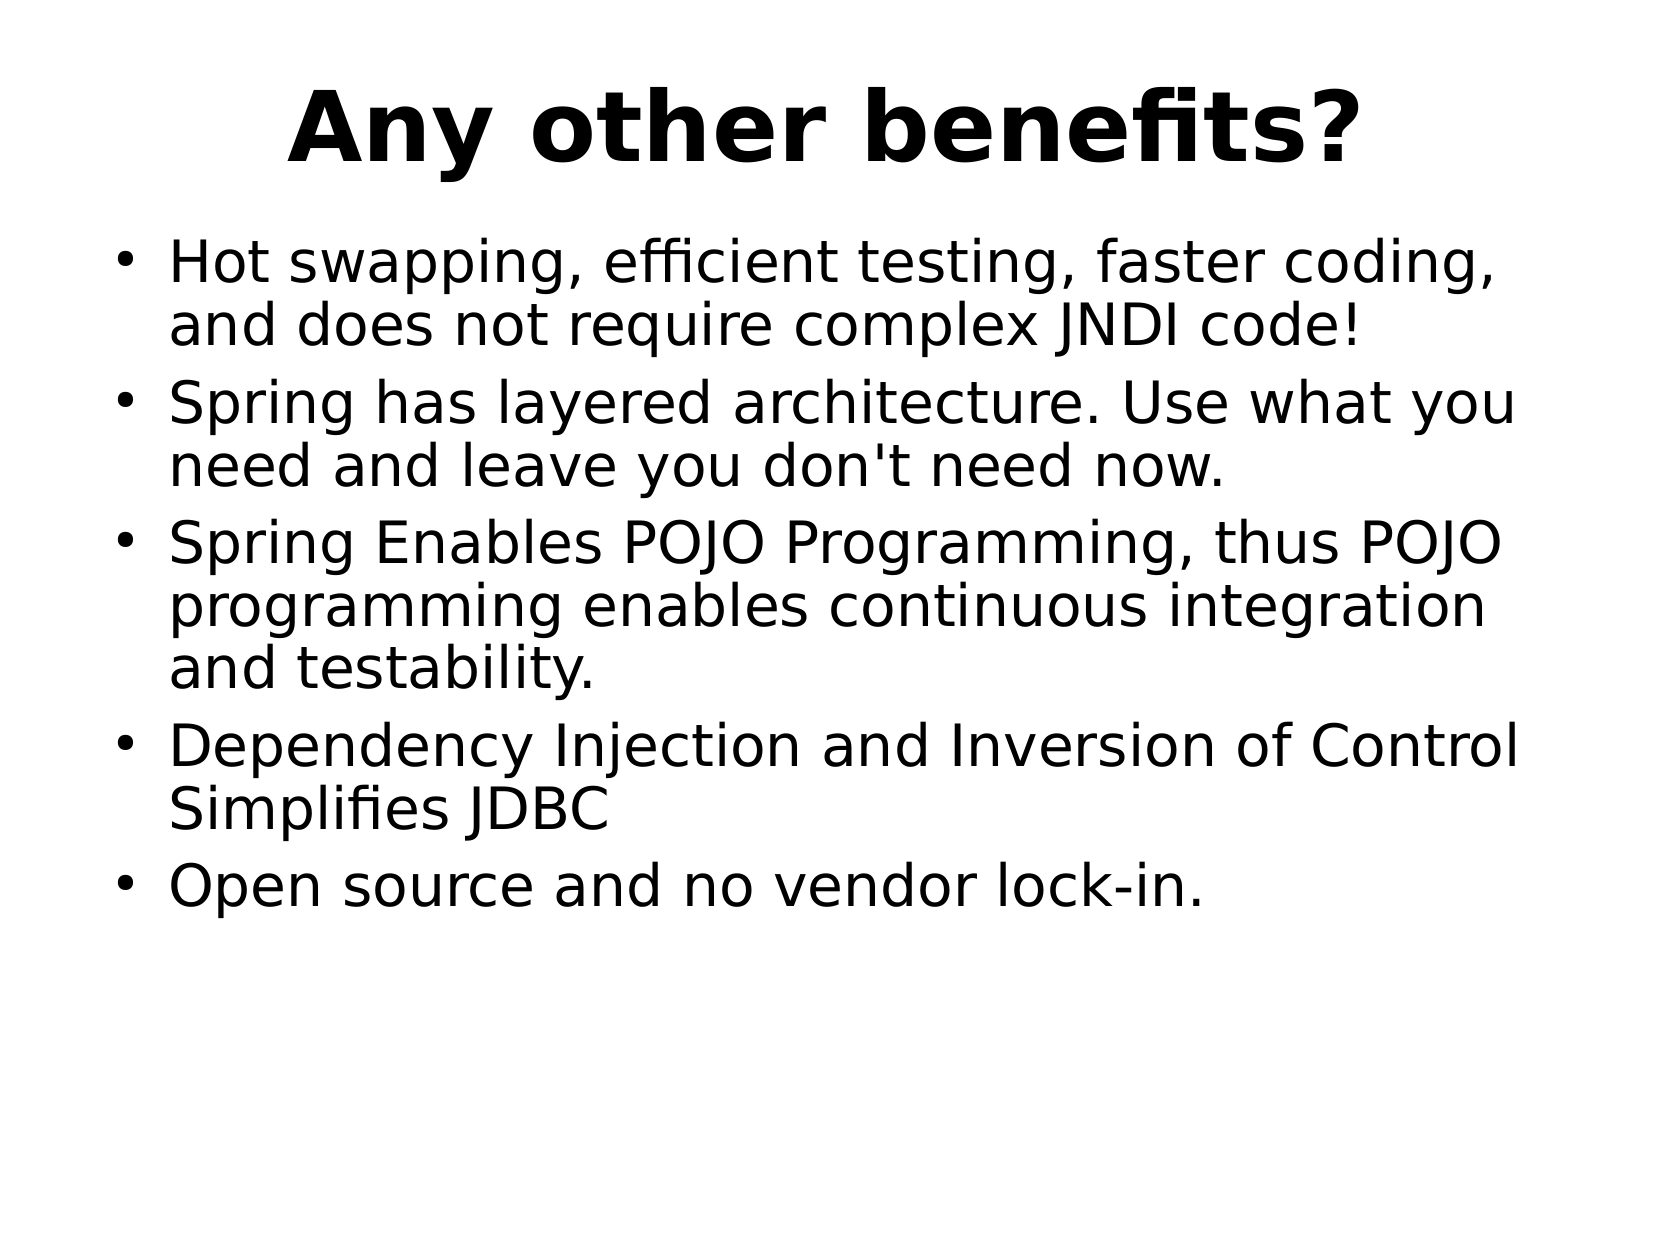

# Any other benefits?
Hot swapping, efficient testing, faster coding, and does not require complex JNDI code!
Spring has layered architecture. Use what you need and leave you don't need now.
Spring Enables POJO Programming, thus POJO programming enables continuous integration and testability.
Dependency Injection and Inversion of Control Simplifies JDBC
Open source and no vendor lock-in.